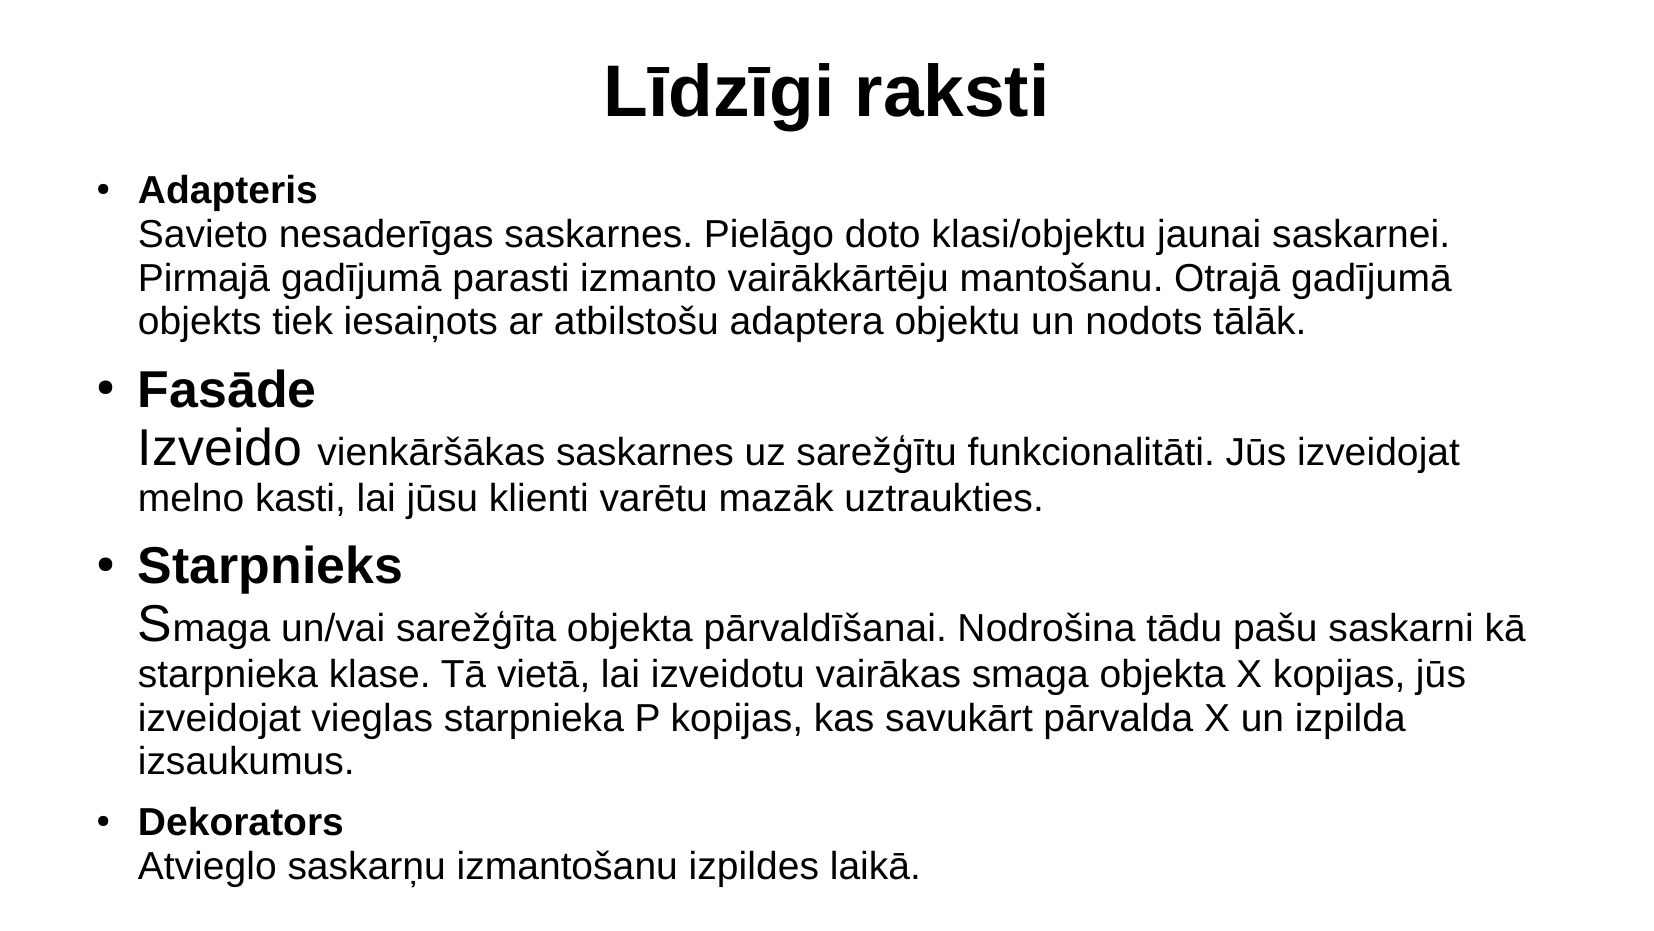

# Līdzīgi raksti
Adapteris
Savieto nesaderīgas saskarnes. Pielāgo doto klasi/objektu jaunai saskarnei. Pirmajā gadījumā parasti izmanto vairākkārtēju mantošanu. Otrajā gadījumā objekts tiek iesaiņots ar atbilstošu adaptera objektu un nodots tālāk.
Fasāde
Izveido vienkāršākas saskarnes uz sarežģītu funkcionalitāti. Jūs izveidojat melno kasti, lai jūsu klienti varētu mazāk uztraukties.
Starpnieks
Smaga un/vai sarežģīta objekta pārvaldīšanai. Nodrošina tādu pašu saskarni kā starpnieka klase. Tā vietā, lai izveidotu vairākas smaga objekta X kopijas, jūs izveidojat vieglas starpnieka P kopijas, kas savukārt pārvalda X un izpilda izsaukumus.
Dekorators
Atvieglo saskarņu izmantošanu izpildes laikā.